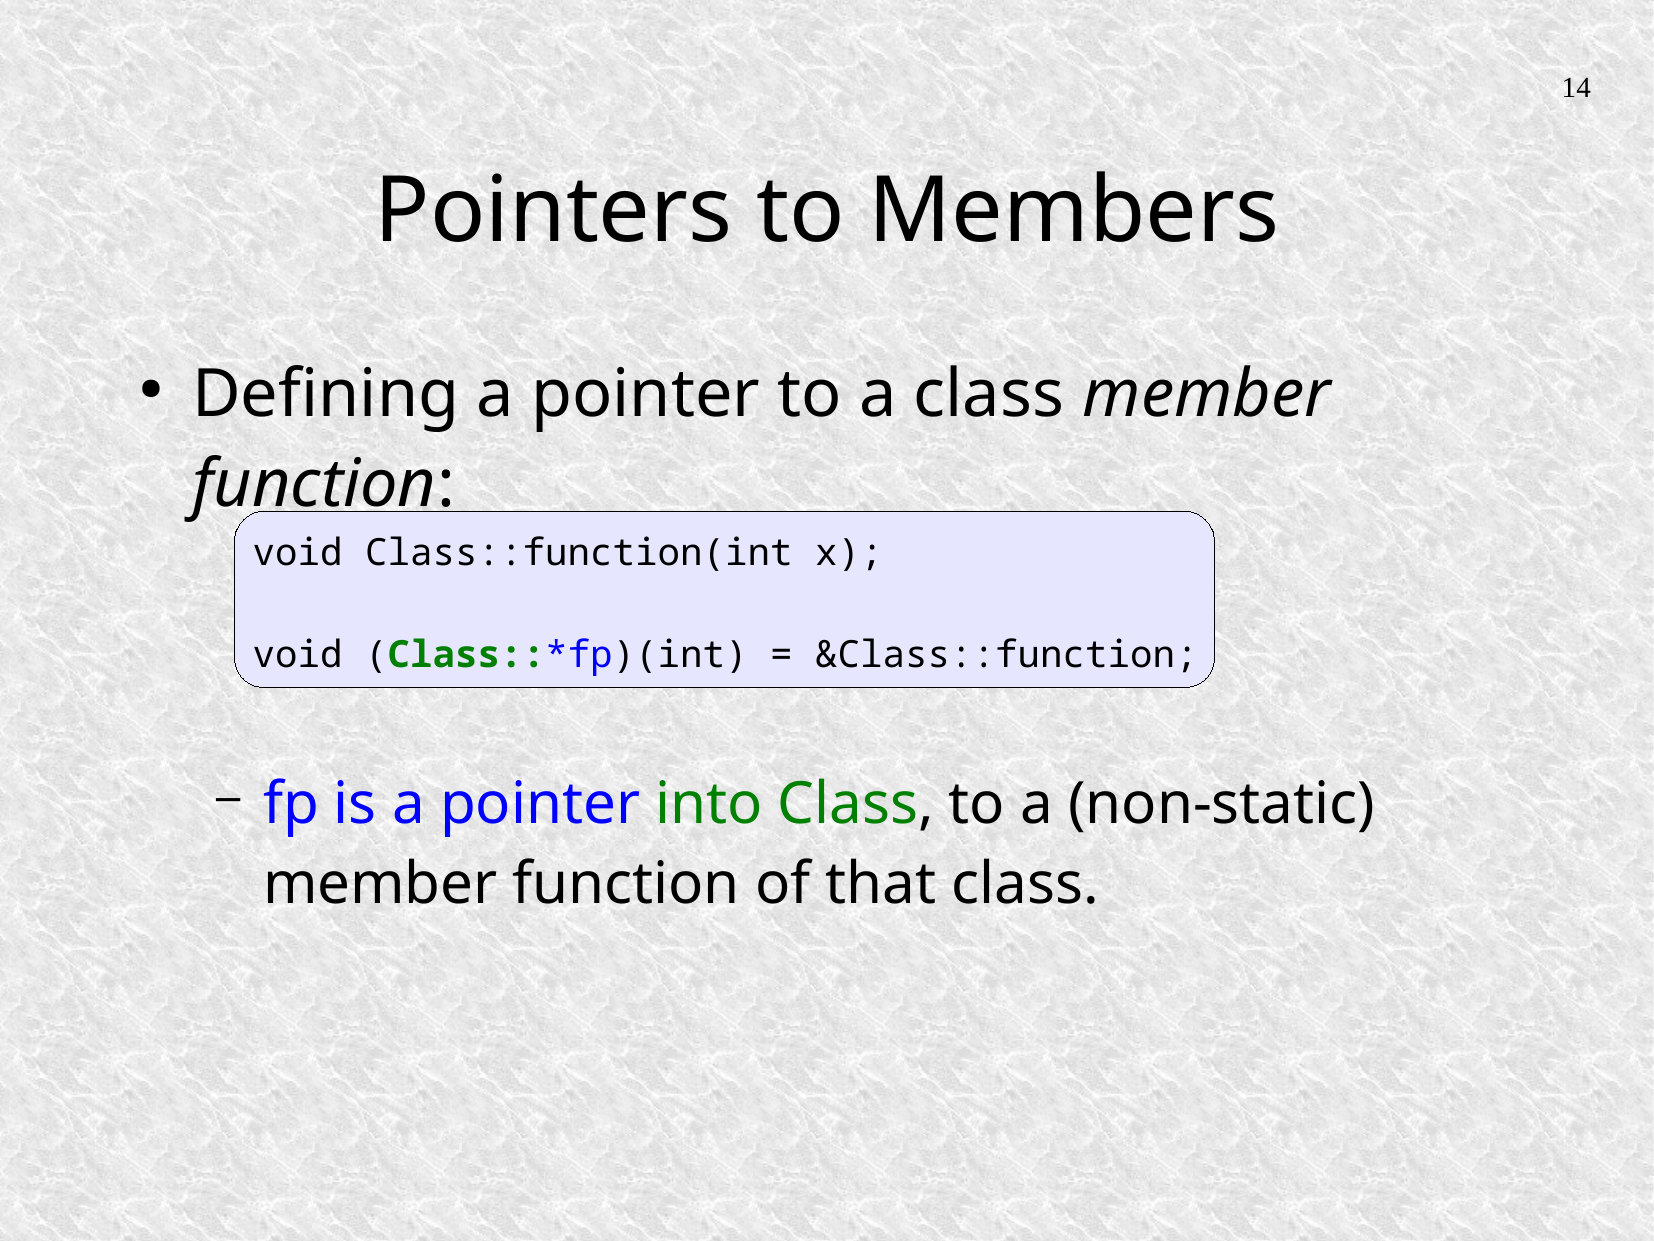

14
# Pointers to Members
Defining a pointer to a class member function:
fp is a pointer into Class, to a (non-static) member function of that class.
void Class::function(int x);
void (Class::*fp)(int) = &Class::function;